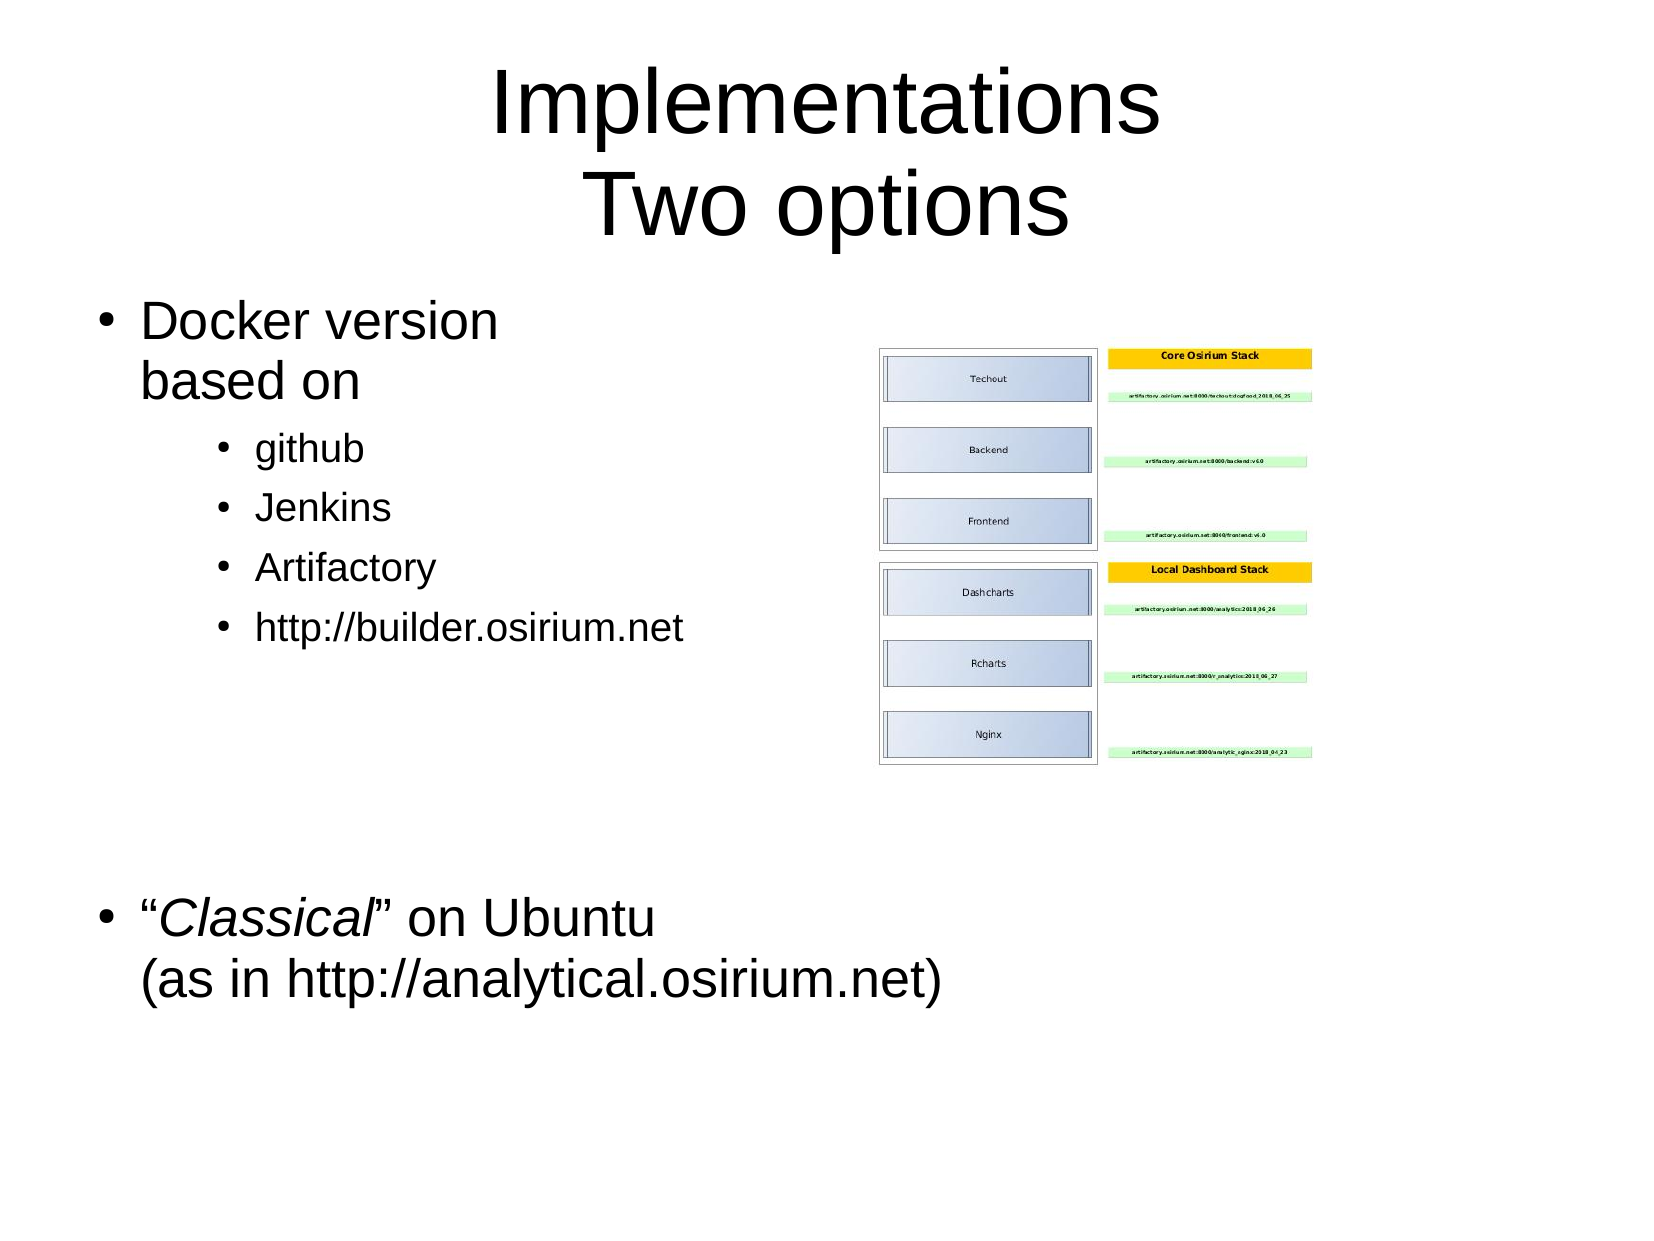

# Implementations Two options
Docker version
based on
github
Jenkins
Artifactory
http://builder.osirium.net
“Classical” on Ubuntu
(as in http://analytical.osirium.net)